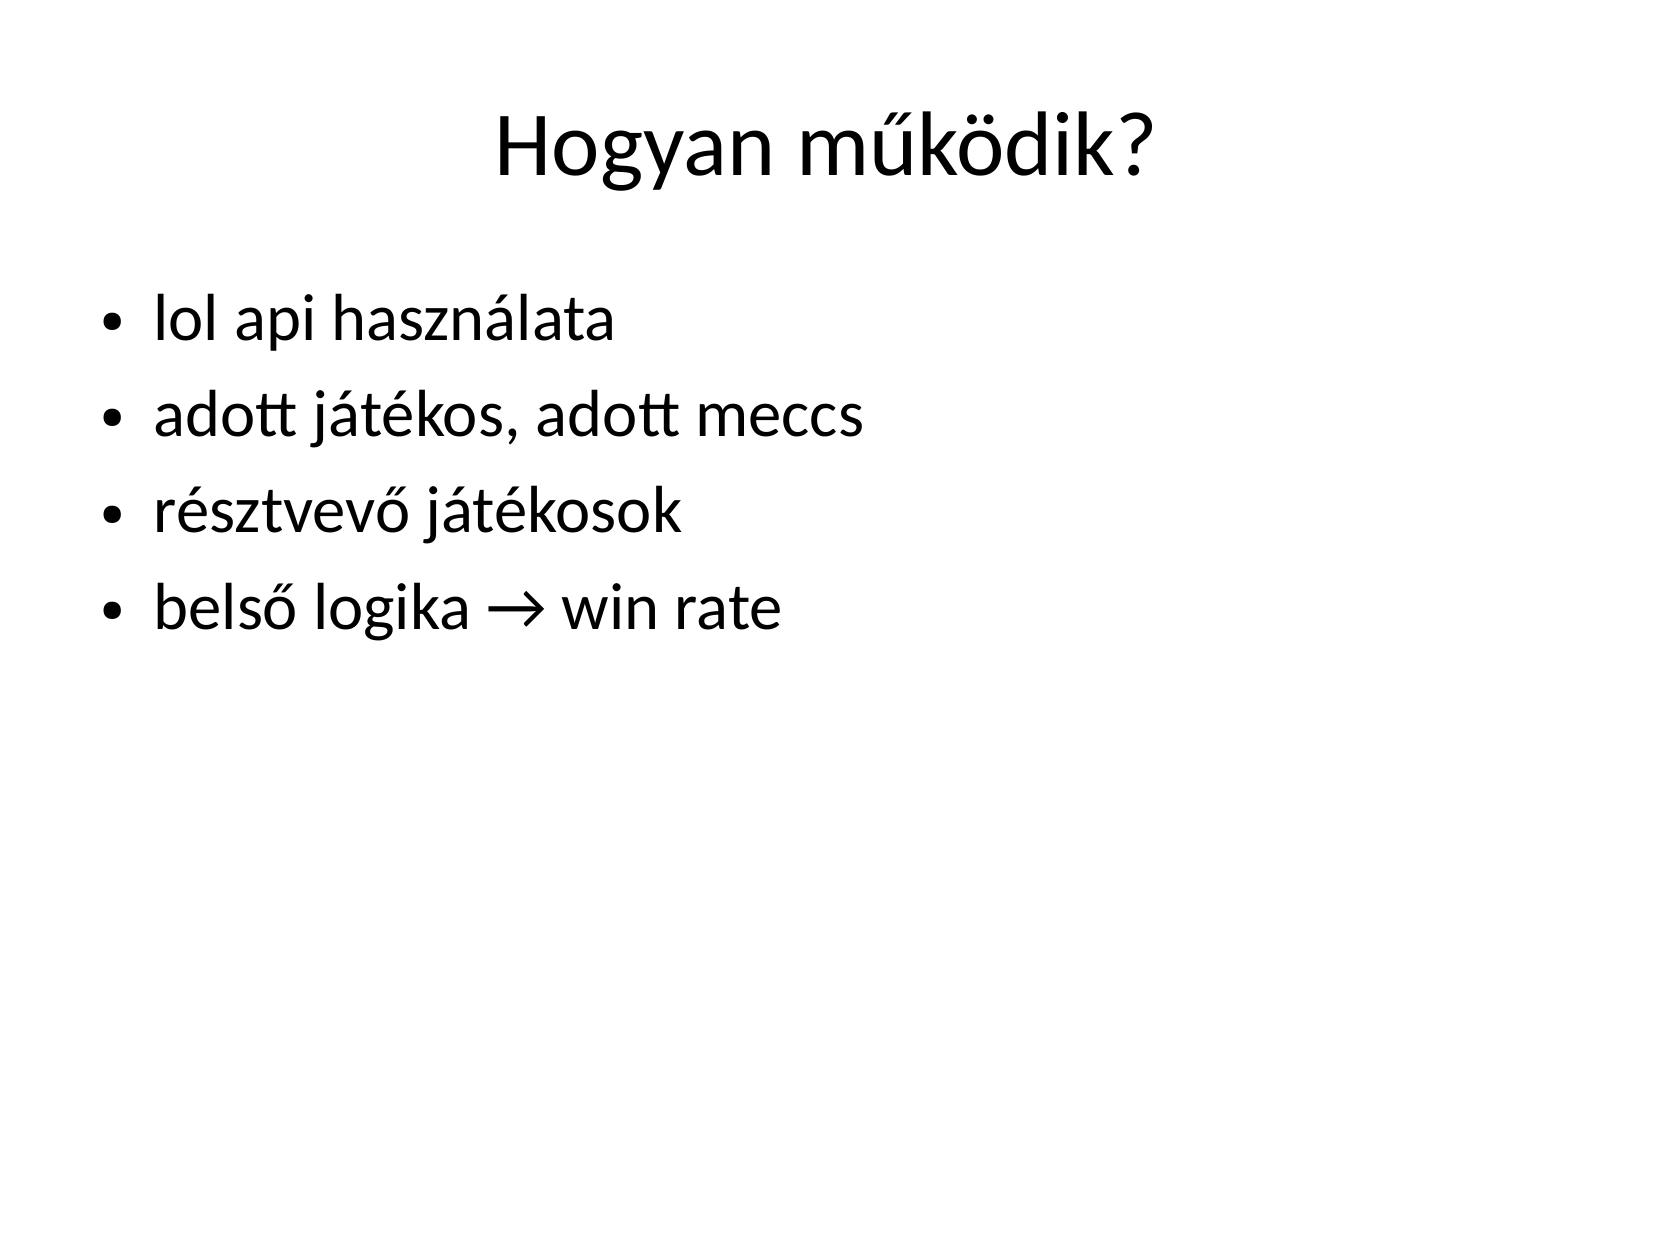

# Hogyan működik?
lol api használata
adott játékos, adott meccs
résztvevő játékosok
belső logika → win rate